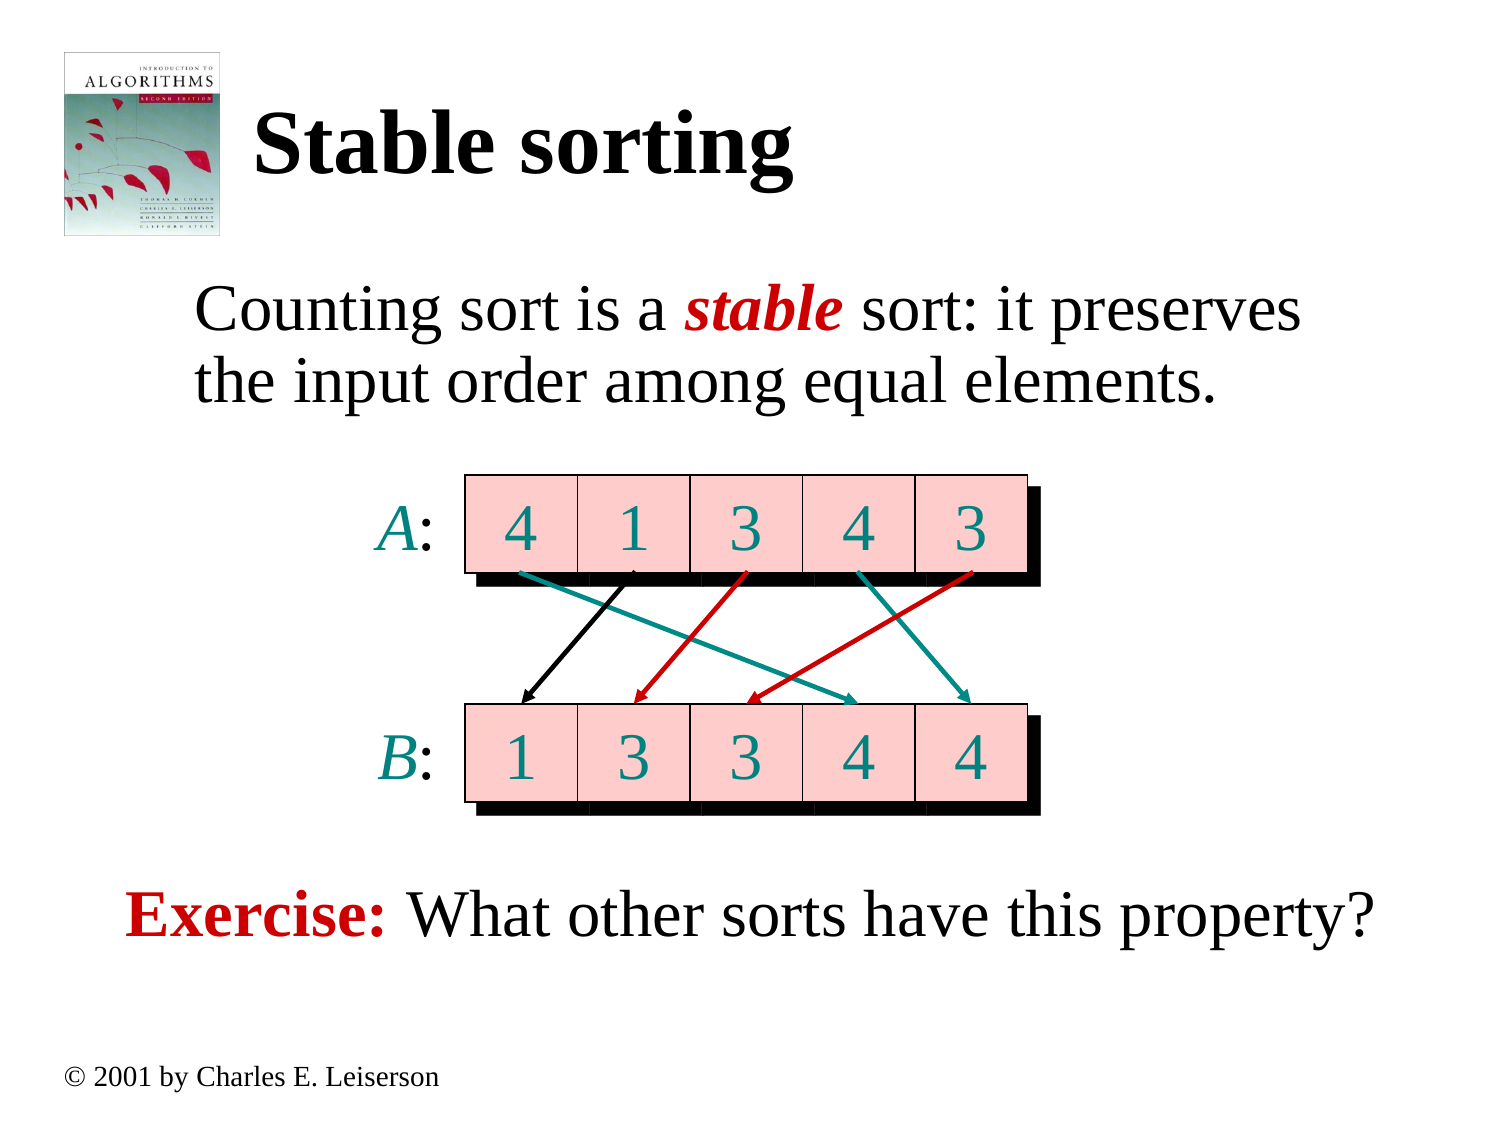

# Stable sorting
Counting sort is a stable sort: it preserves the input order among equal elements.
4
1
3
4
3
A:
1
3
3
4
4
B:
Exercise: What other sorts have this property?